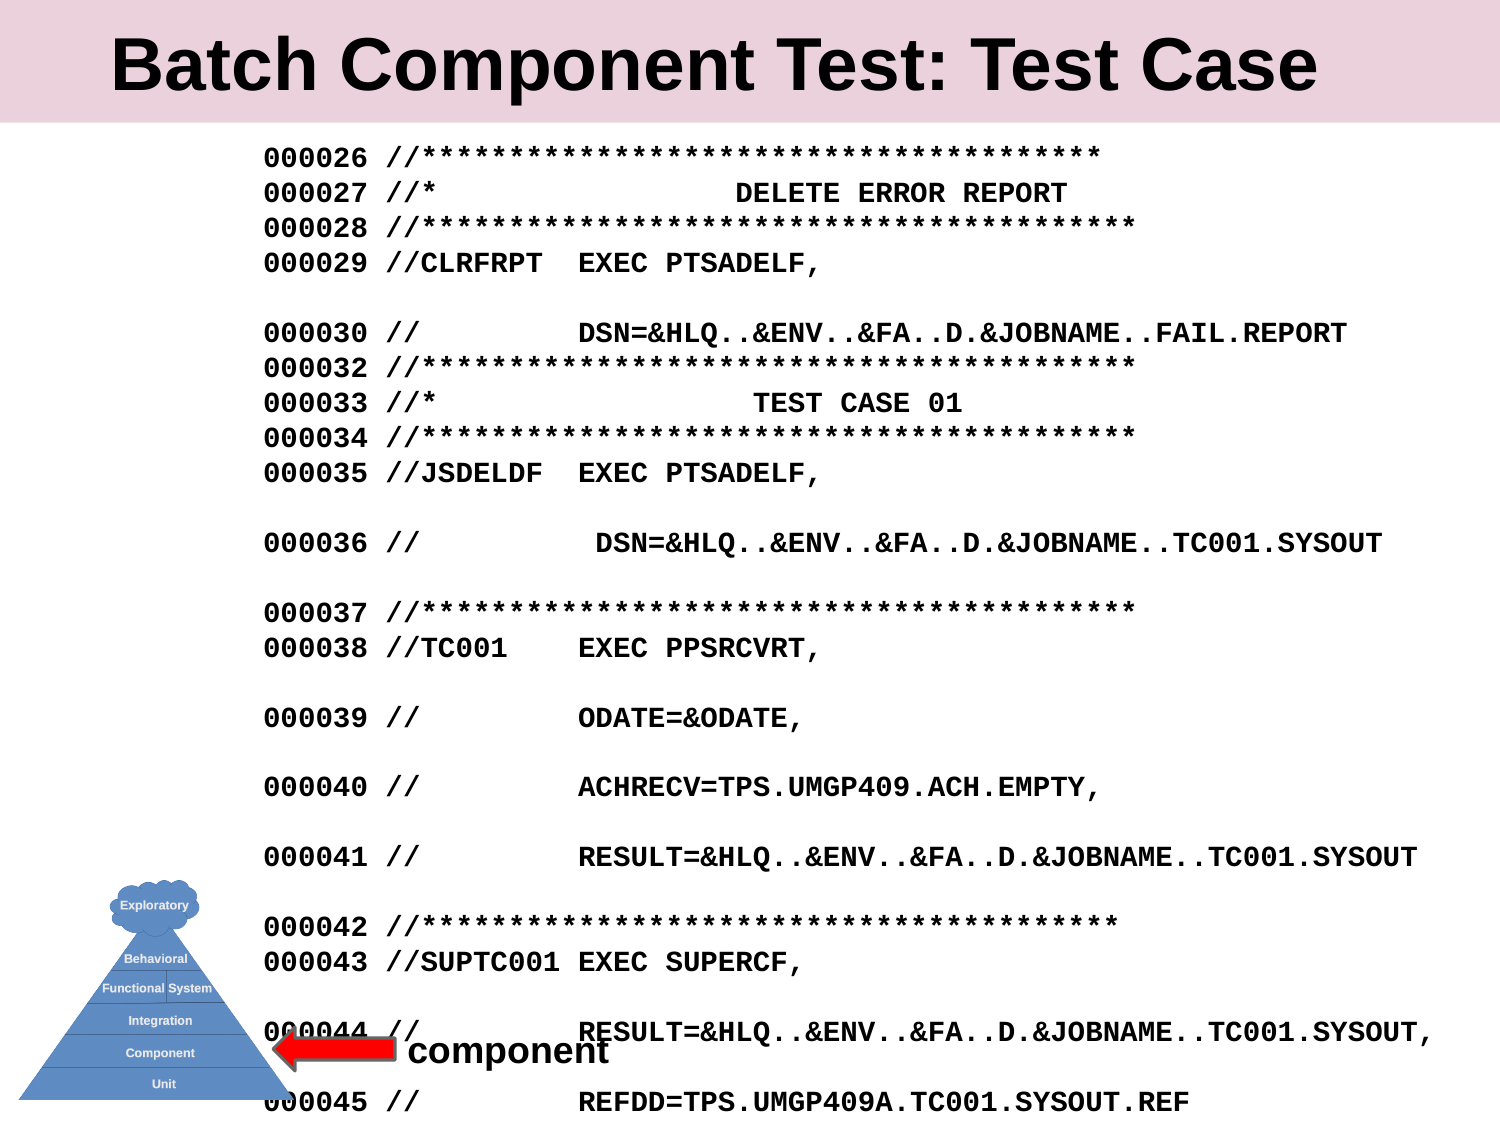

Batch Component Test: Test Case
 000026 //***************************************
 000027 //* DELETE ERROR REPORT
 000028 //*****************************************
 000029 //CLRFRPT EXEC PTSADELF,
 000030 // DSN=&HLQ..&ENV..&FA..D.&JOBNAME..FAIL.REPORT
 000032 //*****************************************
 000033 //* TEST CASE 01
 000034 //*****************************************
 000035 //JSDELDF EXEC PTSADELF,
 000036 // DSN=&HLQ..&ENV..&FA..D.&JOBNAME..TC001.SYSOUT
 000037 //*****************************************
 000038 //TC001 EXEC PPSRCVRT,
 000039 // ODATE=&ODATE,
 000040 // ACHRECV=TPS.UMGP409.ACH.EMPTY,
 000041 // RESULT=&HLQ..&ENV..&FA..D.&JOBNAME..TC001.SYSOUT
 000042 //****************************************
 000043 //SUPTC001 EXEC SUPERCF,
 000044 // RESULT=&HLQ..&ENV..&FA..D.&JOBNAME..TC001.SYSOUT,
 000045 // REFDD=TPS.UMGP409A.TC001.SYSOUT.REF
 000046 //****************************************
 000047 //IFBAD IF SUPTC001.SUPERC.RC NE 0 THEN
 000048 //PPSERRPT EXEC PPSERRPT
 000049 //RUNEXEC.SYSTSIN DD *
 000050 TPS.T01.B1.D.PPSTDDT1.FAIL.REPORT TC001
 000051 //IFBADEND ENDIF
component